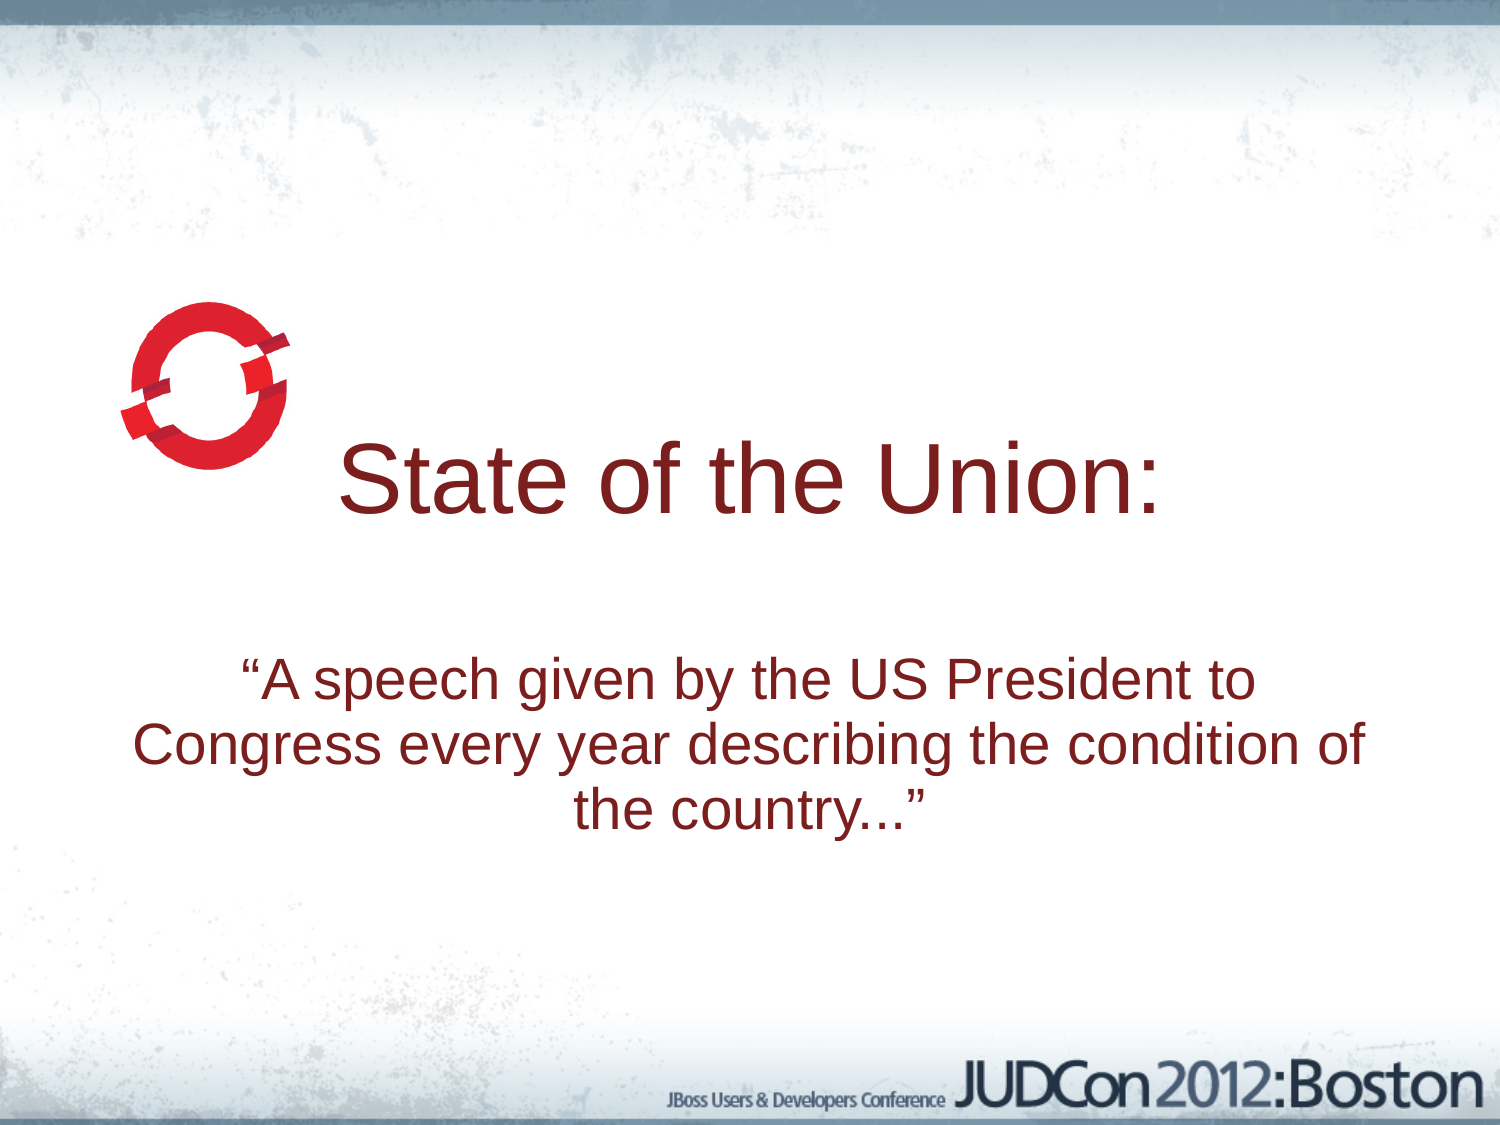

State of the Union:
“A speech given by the US President to Congress every year describing the condition of the country...”